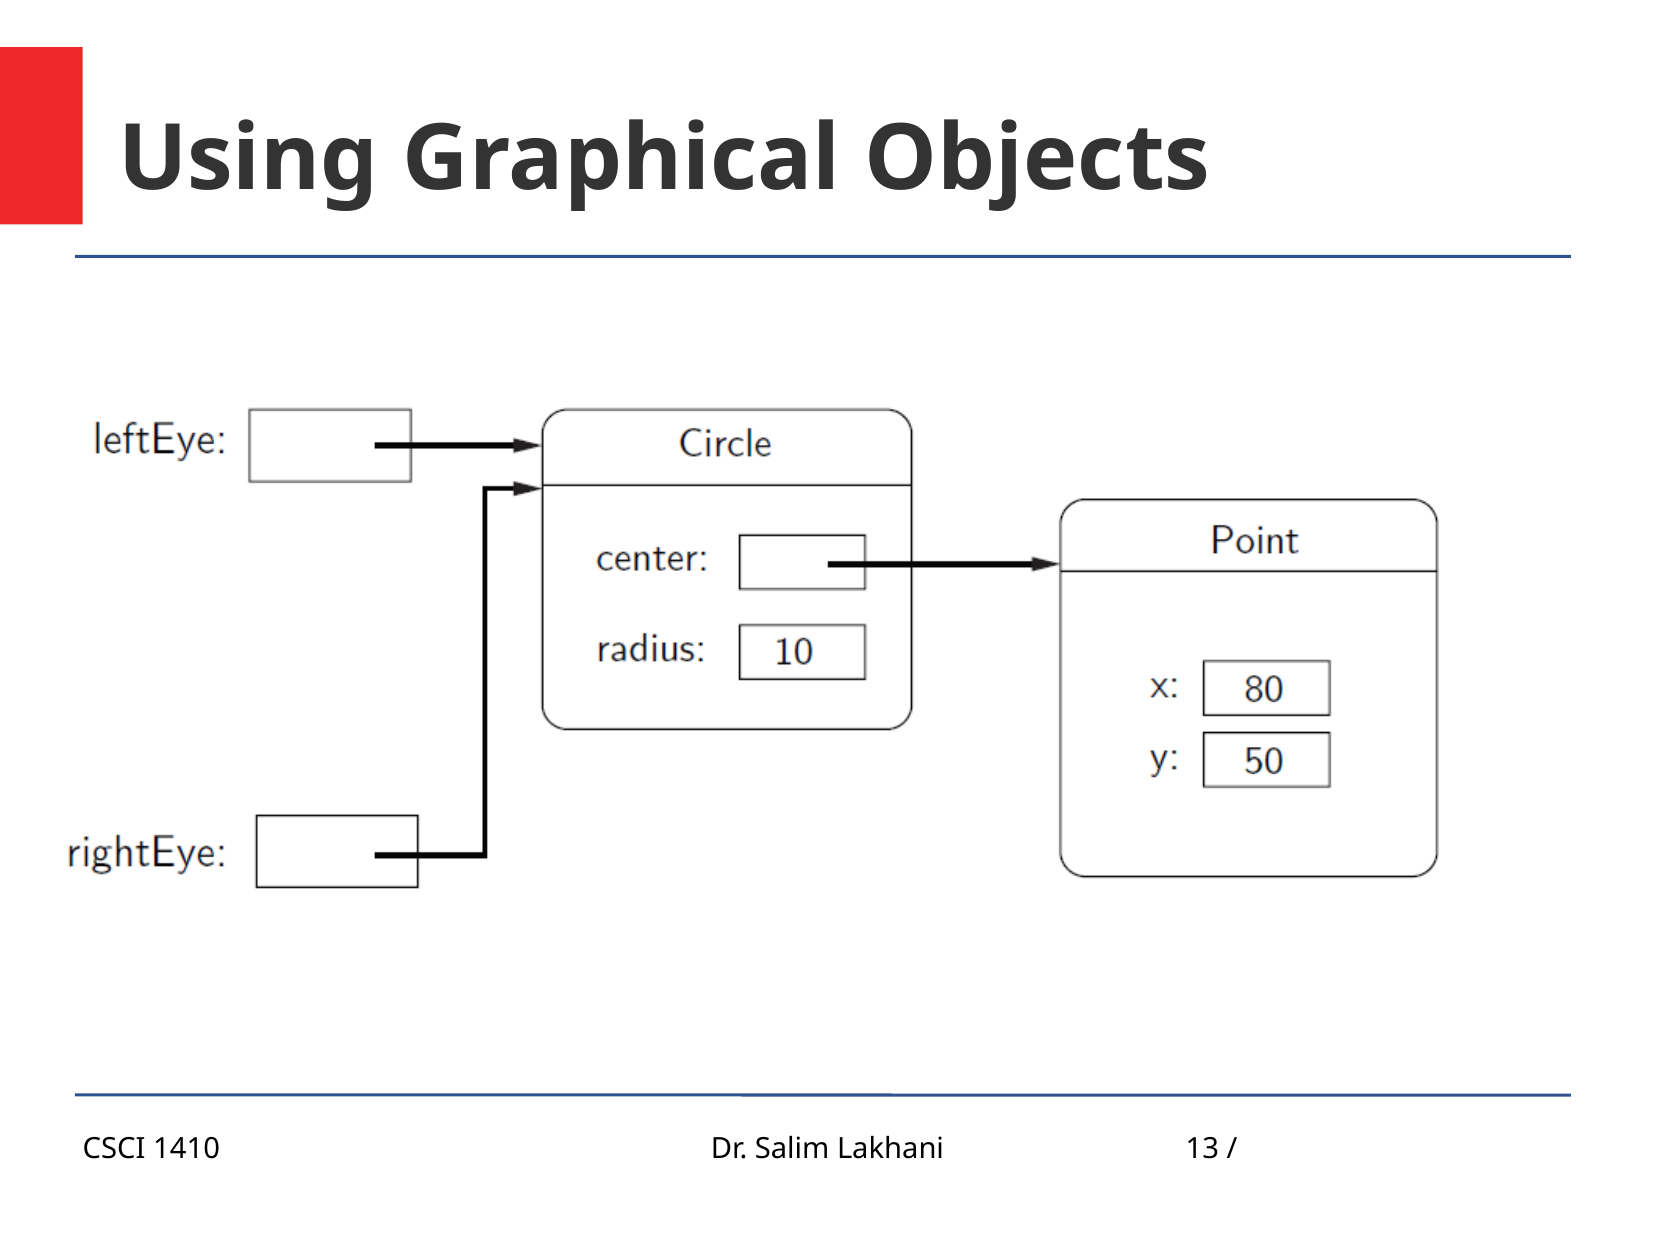

# Using Graphical Objects
CSCI 1410
Dr. Salim Lakhani